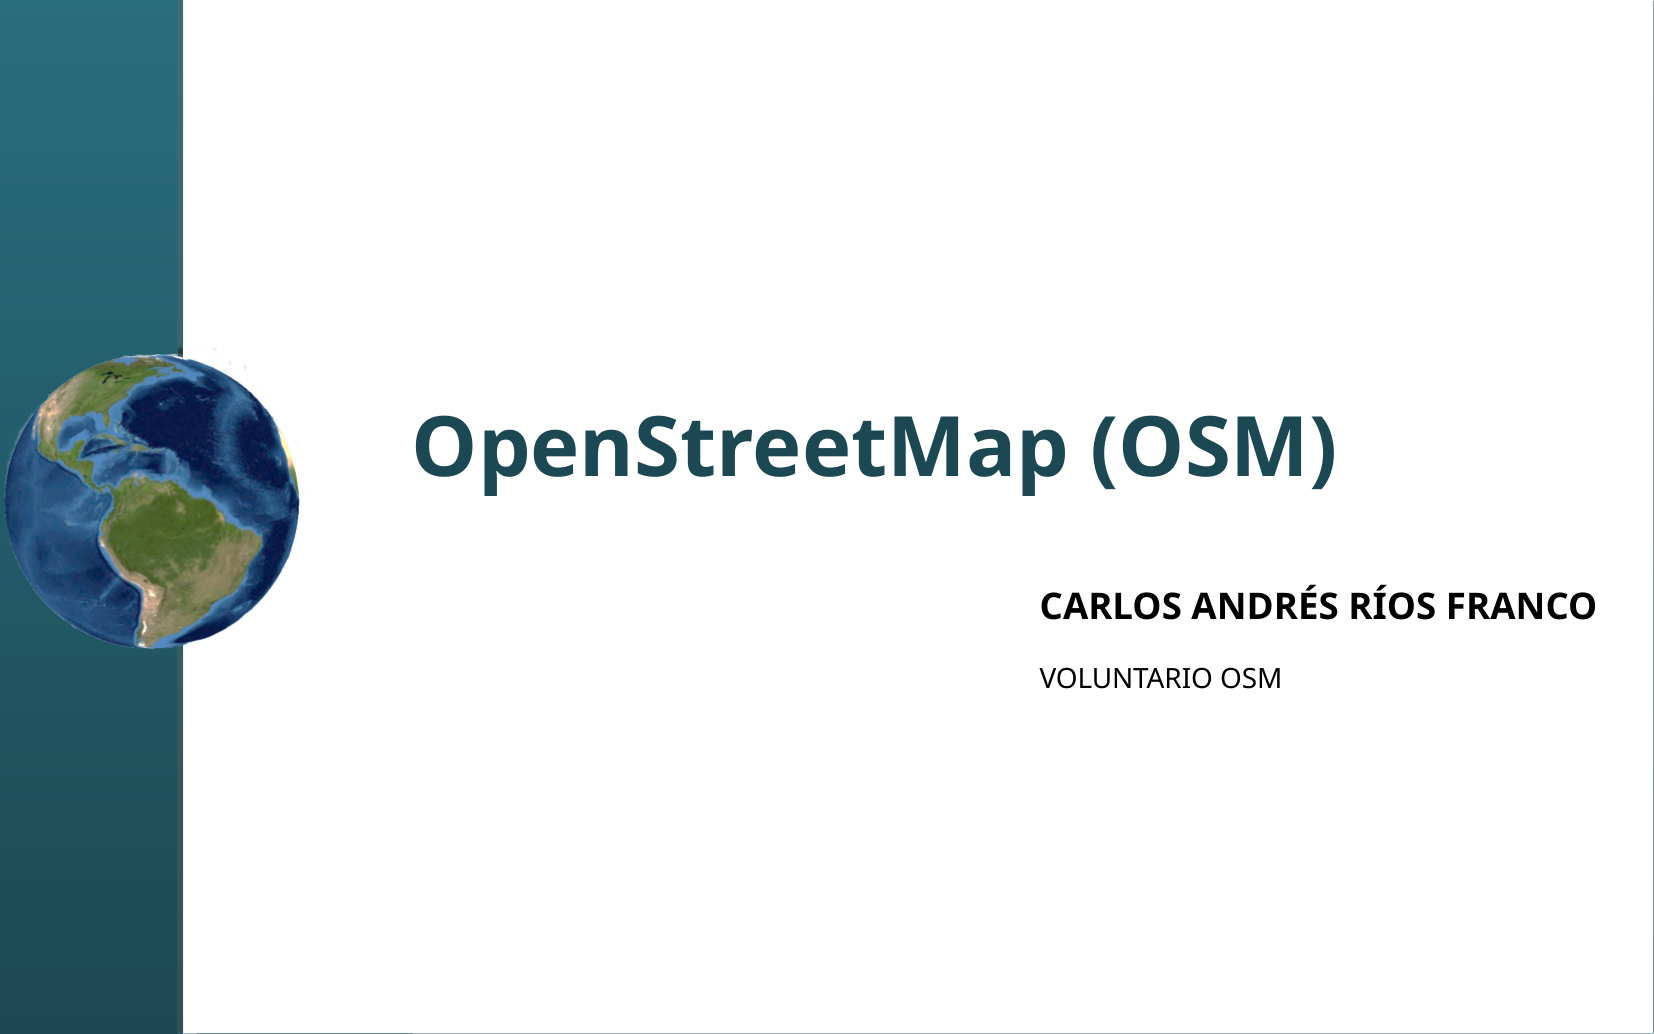

# OpenStreetMap (OSM)
Carlos Andrés Ríos Franco
Voluntario OSM